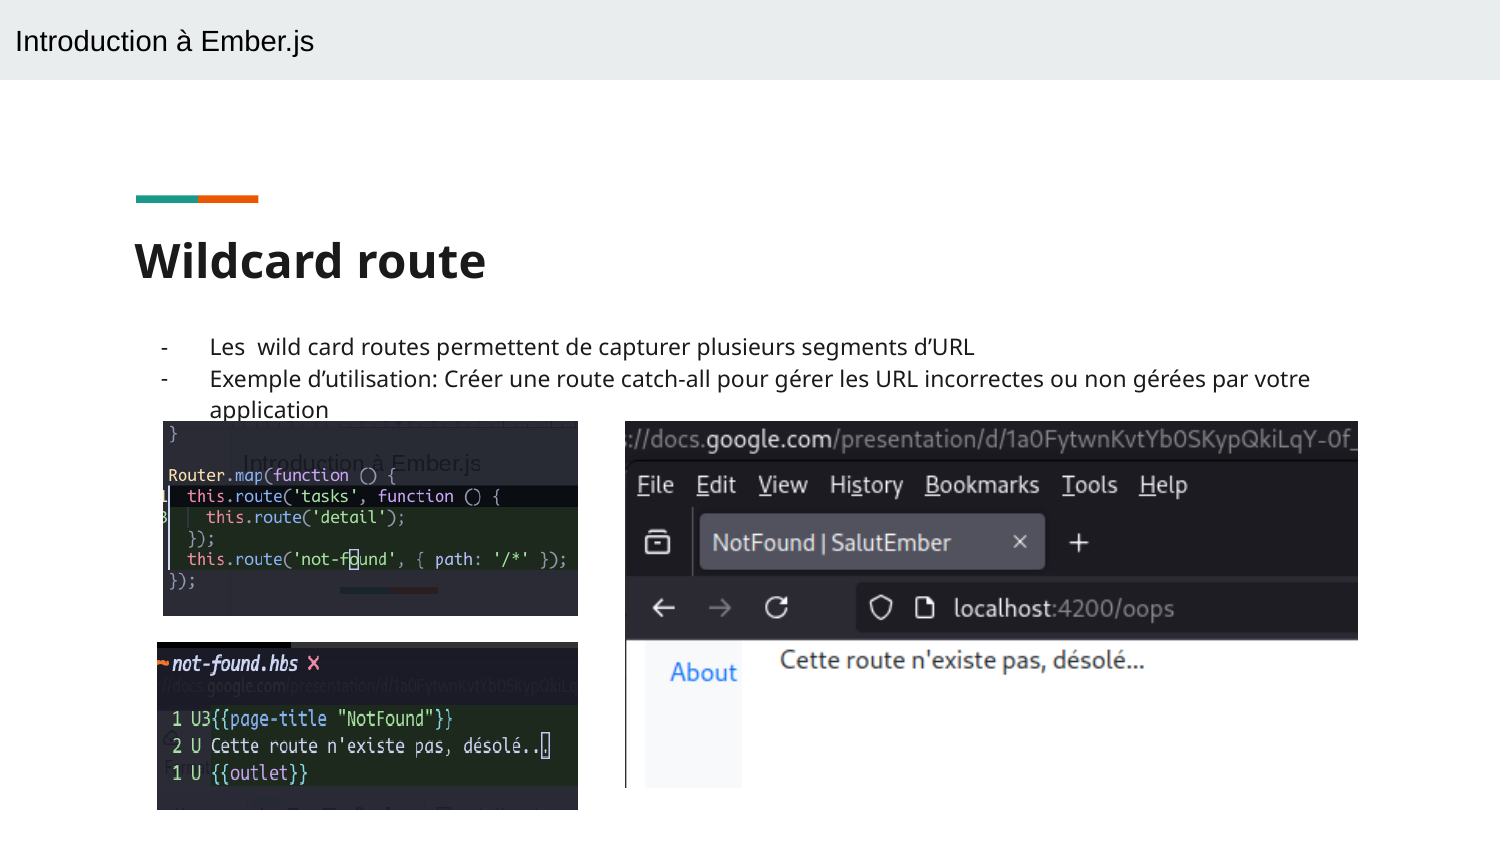

# Wildcard route
Les wild card routes permettent de capturer plusieurs segments d’URL
Exemple d’utilisation: Créer une route catch-all pour gérer les URL incorrectes ou non gérées par votre application